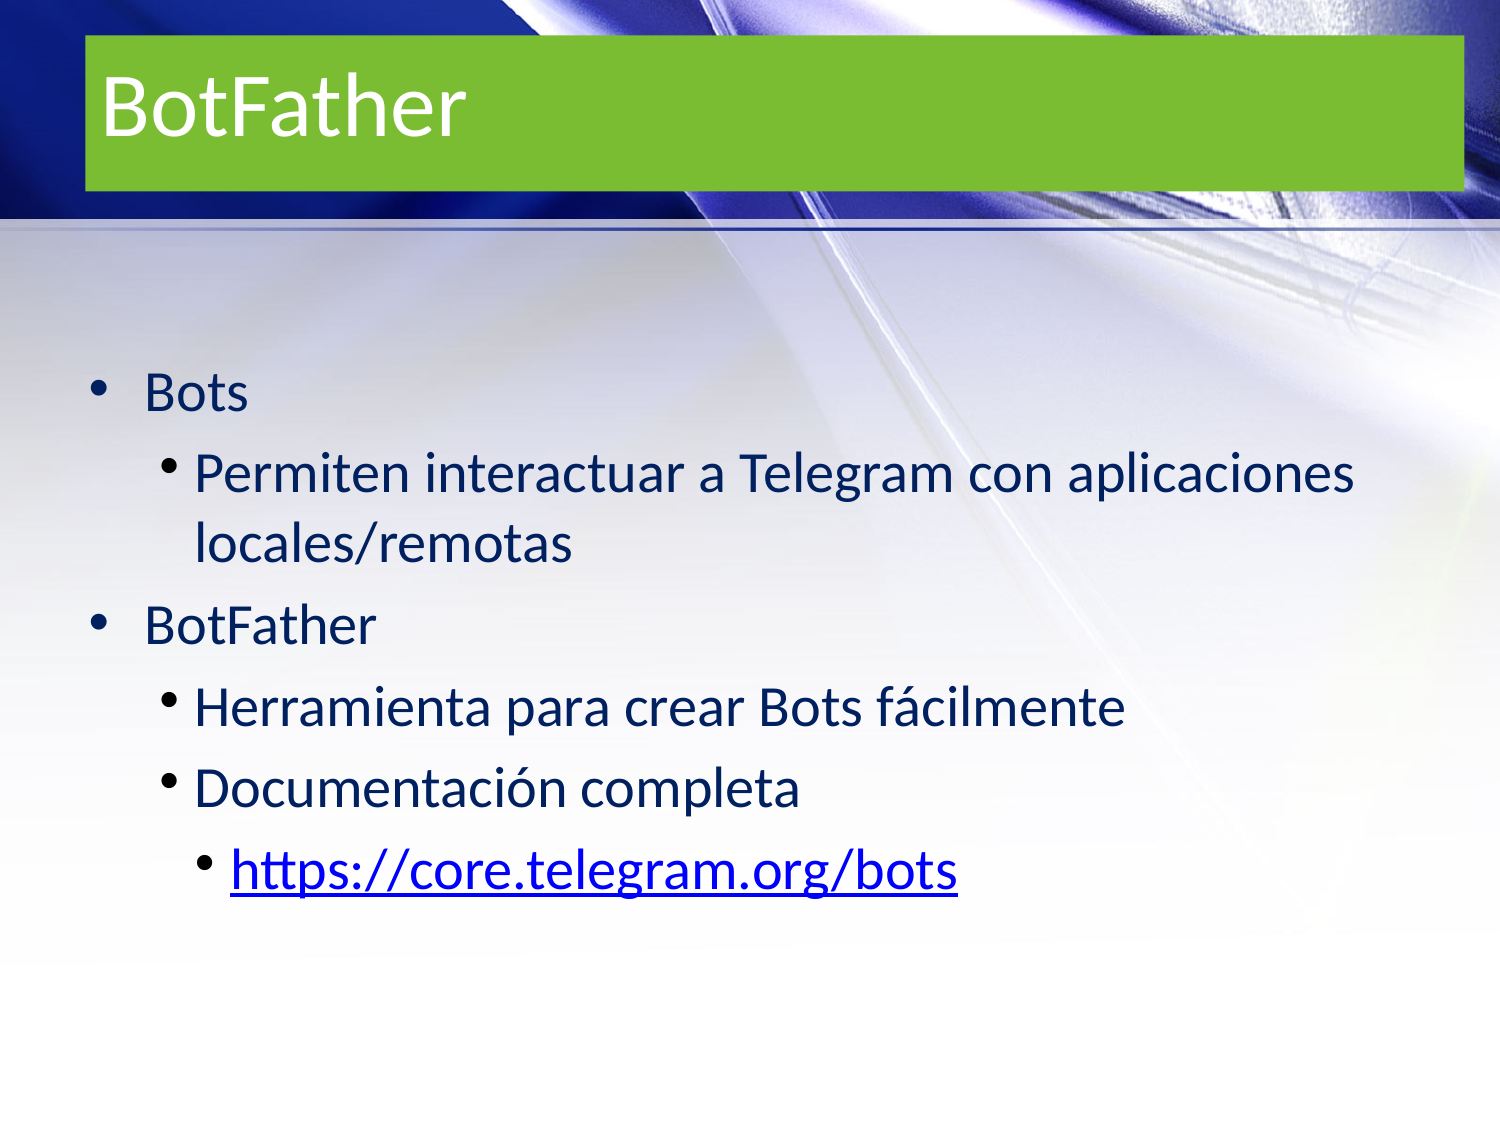

BotFather
Bots
Permiten interactuar a Telegram con aplicaciones locales/remotas
BotFather
Herramienta para crear Bots fácilmente
Documentación completa
https://core.telegram.org/bots